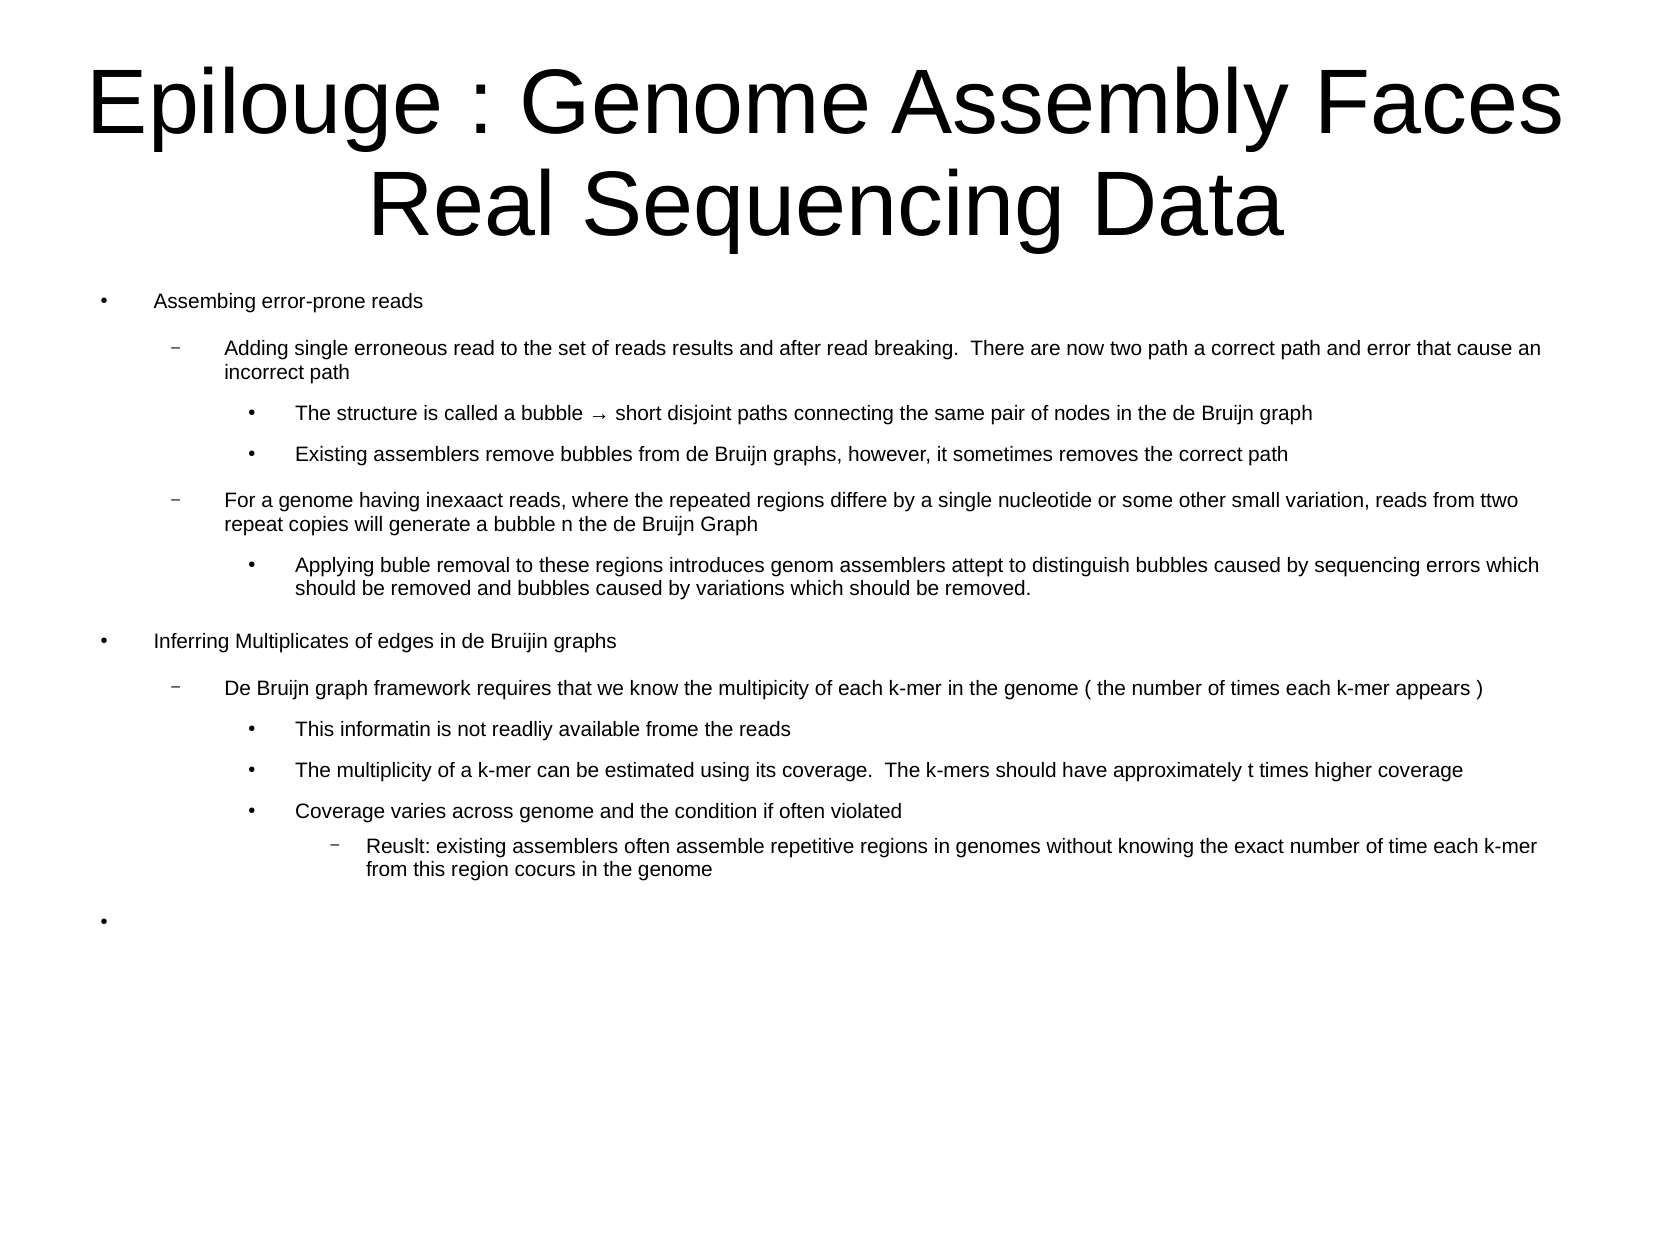

# Epilouge : Genome Assembly Faces Real Sequencing Data
Assembing error-prone reads
Adding single erroneous read to the set of reads results and after read breaking. There are now two path a correct path and error that cause an incorrect path
The structure is called a bubble → short disjoint paths connecting the same pair of nodes in the de Bruijn graph
Existing assemblers remove bubbles from de Bruijn graphs, however, it sometimes removes the correct path
For a genome having inexaact reads, where the repeated regions differe by a single nucleotide or some other small variation, reads from ttwo repeat copies will generate a bubble n the de Bruijn Graph
Applying buble removal to these regions introduces genom assemblers attept to distinguish bubbles caused by sequencing errors which should be removed and bubbles caused by variations which should be removed.
Inferring Multiplicates of edges in de Bruijin graphs
De Bruijn graph framework requires that we know the multipicity of each k-mer in the genome ( the number of times each k-mer appears )
This informatin is not readliy available frome the reads
The multiplicity of a k-mer can be estimated using its coverage. The k-mers should have approximately t times higher coverage
Coverage varies across genome and the condition if often violated
Reuslt: existing assemblers often assemble repetitive regions in genomes without knowing the exact number of time each k-mer from this region cocurs in the genome